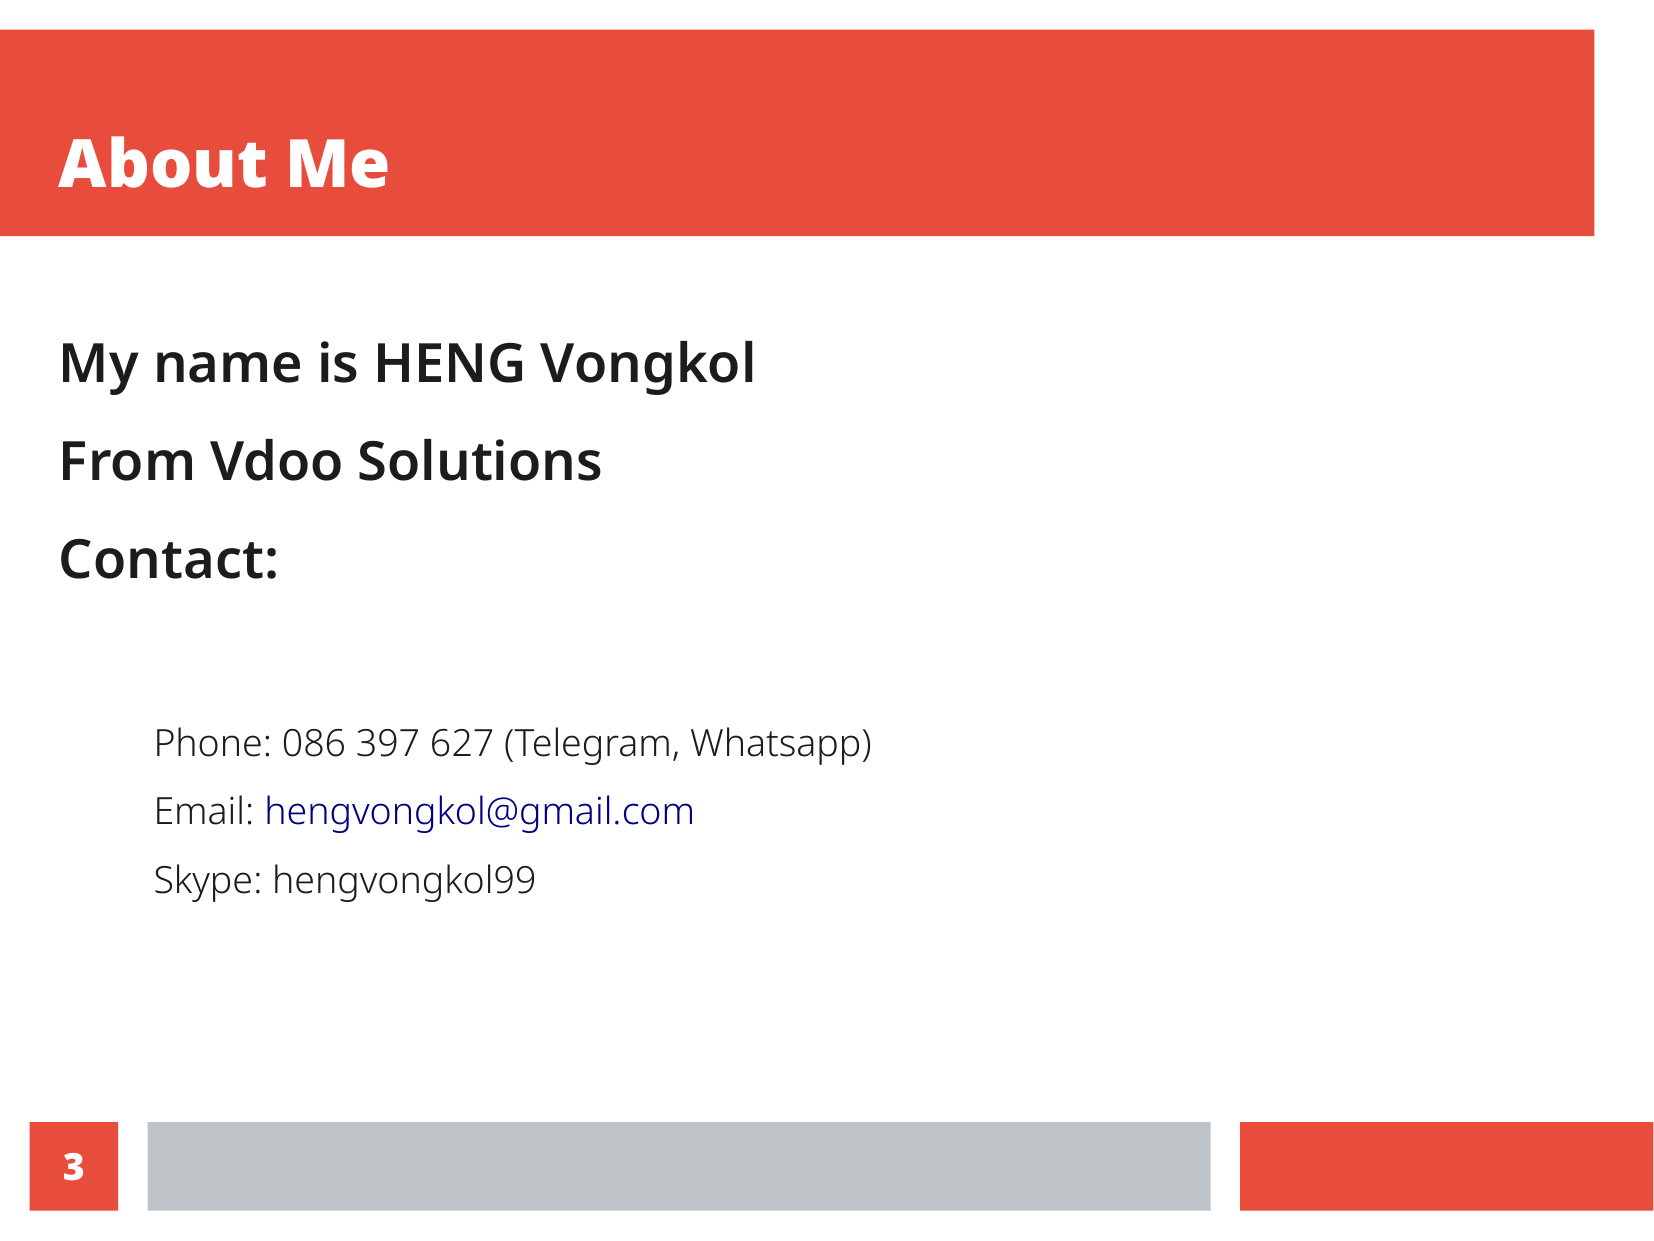

# About Me
My name is HENG Vongkol
From Vdoo Solutions
Contact:
Phone: 086 397 627 (Telegram, Whatsapp)
Email: hengvongkol@gmail.com
Skype: hengvongkol99
3